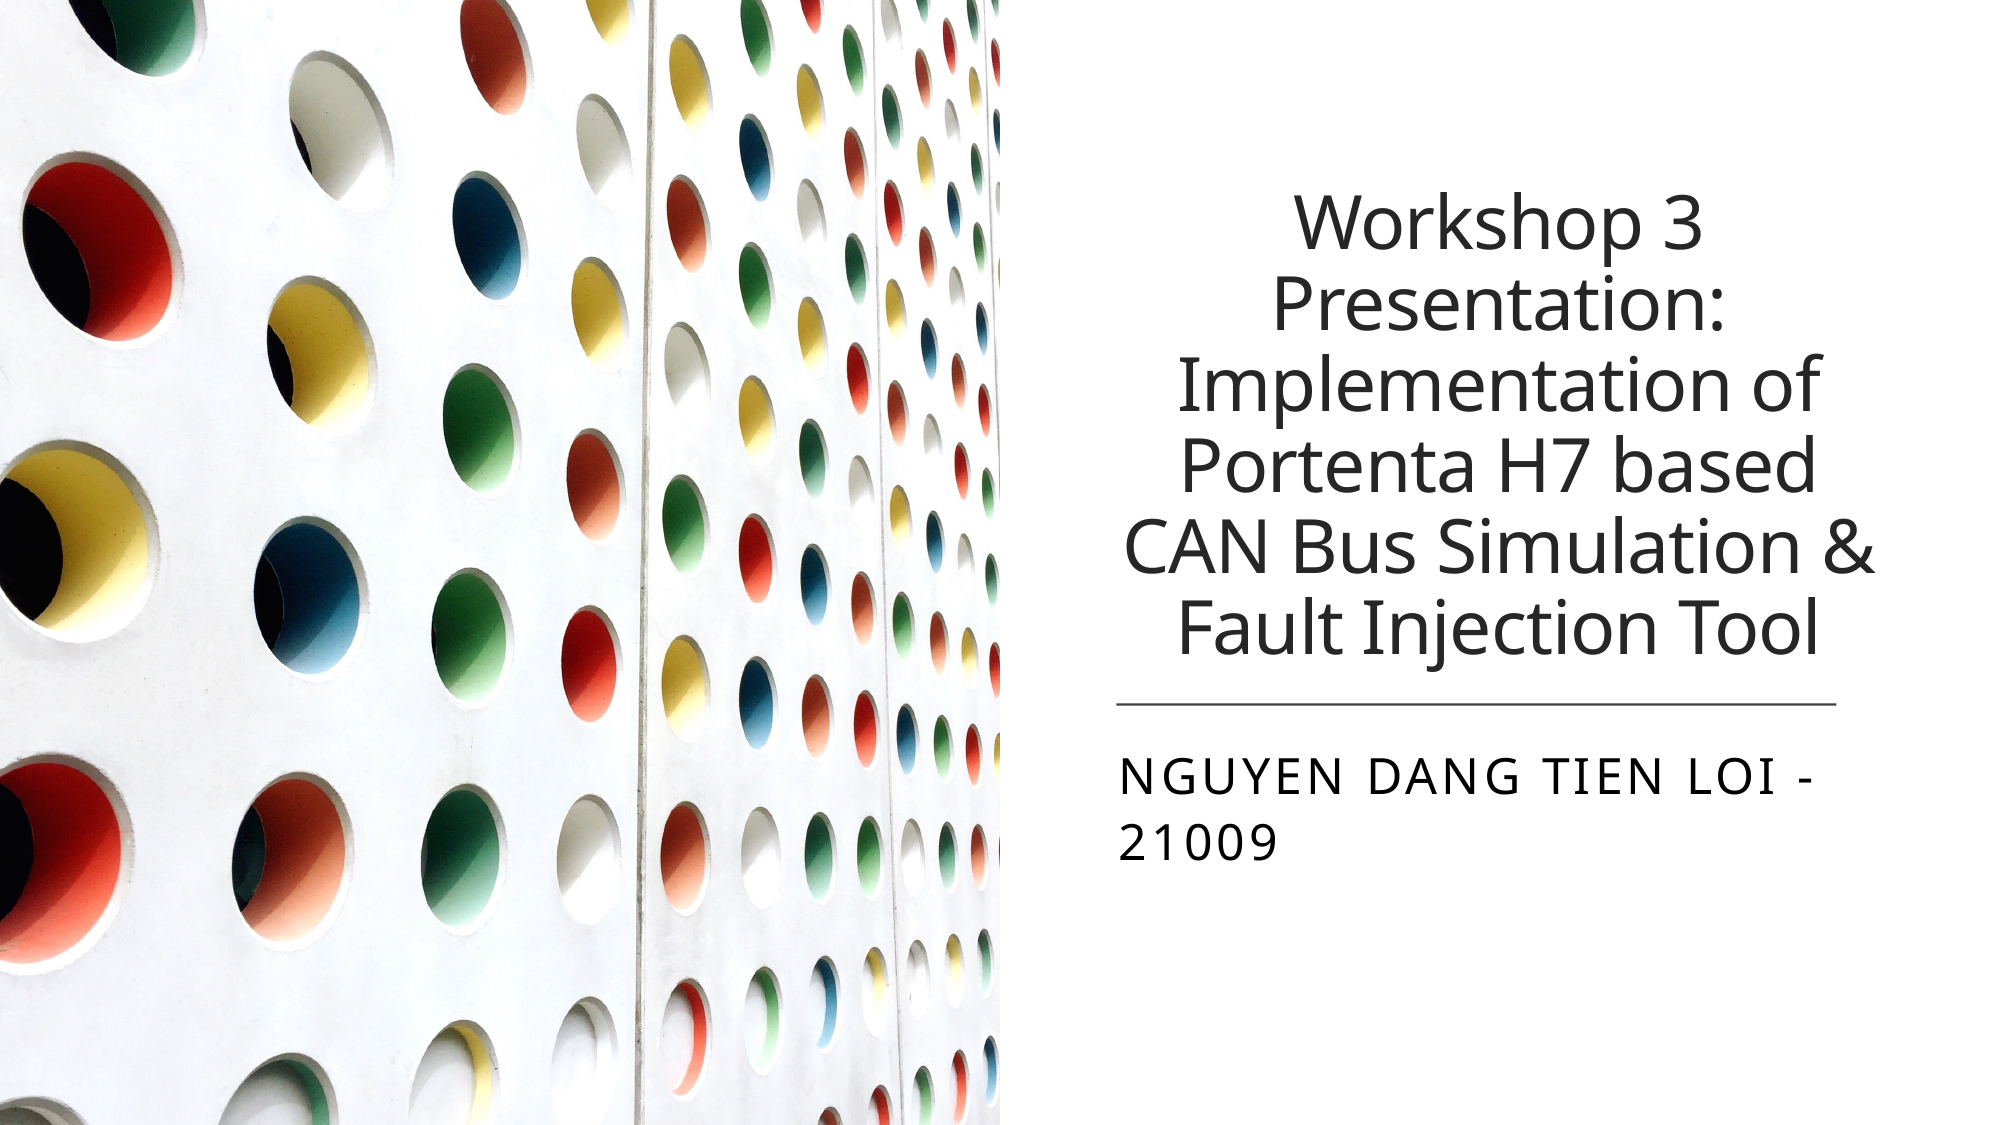

# Workshop 3 Presentation: Implementation of Portenta H7 based CAN Bus Simulation & Fault Injection Tool
Nguyen dang tien loi - 21009